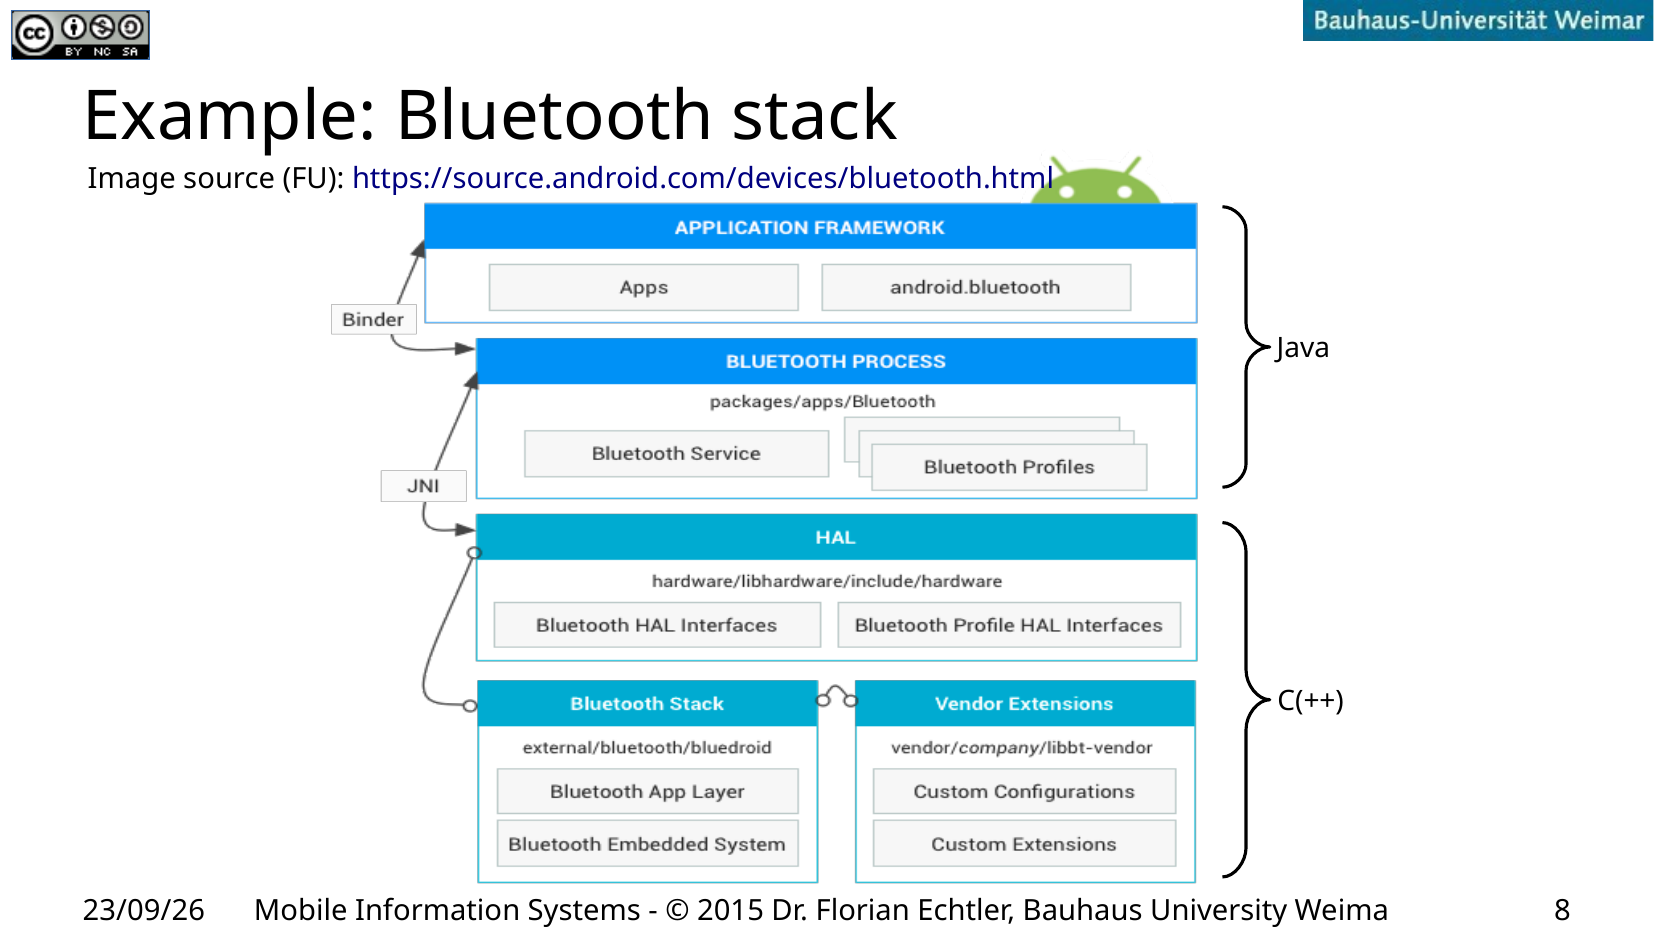

# Example: Bluetooth stack
Image source (FU): https://source.android.com/devices/bluetooth.html
 Java
 C(++)
Mobile Information Systems - © 2015 Dr. Florian Echtler, Bauhaus University Weimar
8